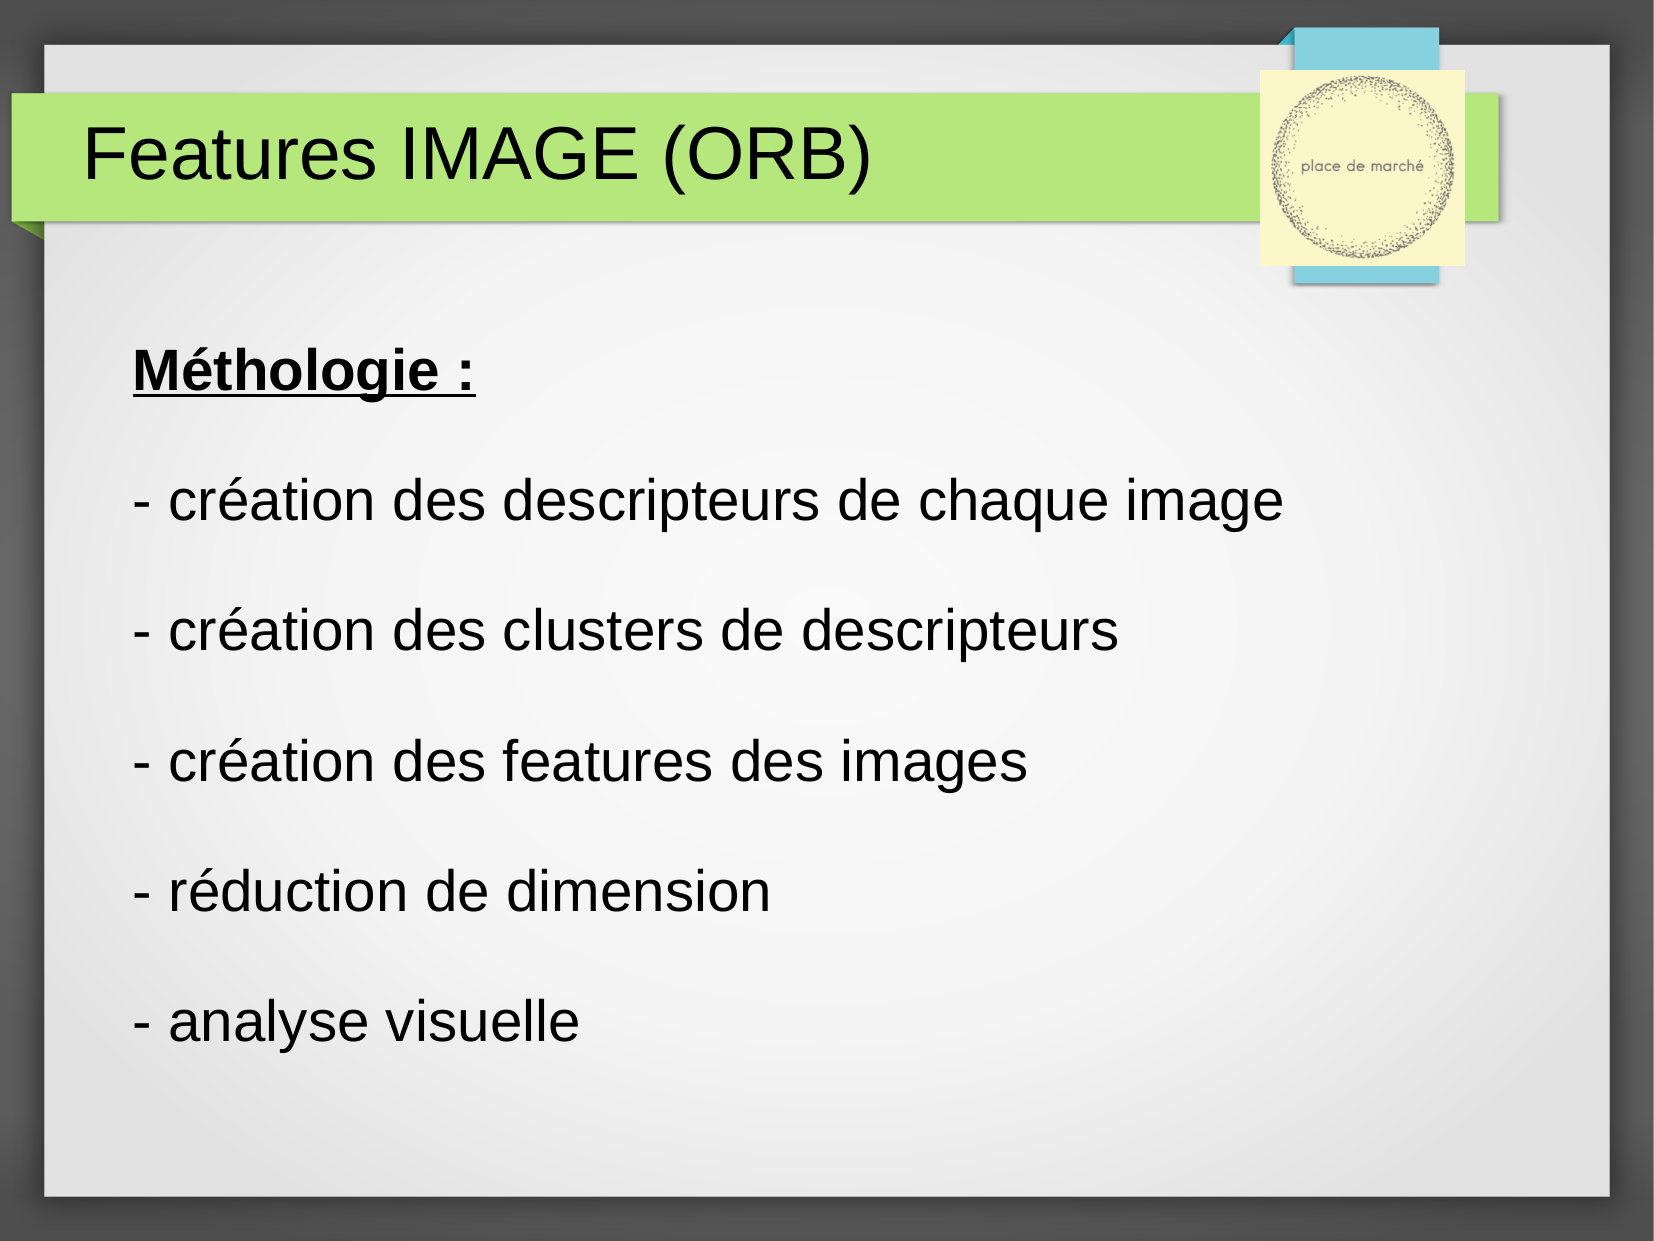

# Features IMAGE (ORB)
Méthologie :
- création des descripteurs de chaque image
- création des clusters de descripteurs
- création des features des images
- réduction de dimension
- analyse visuelle